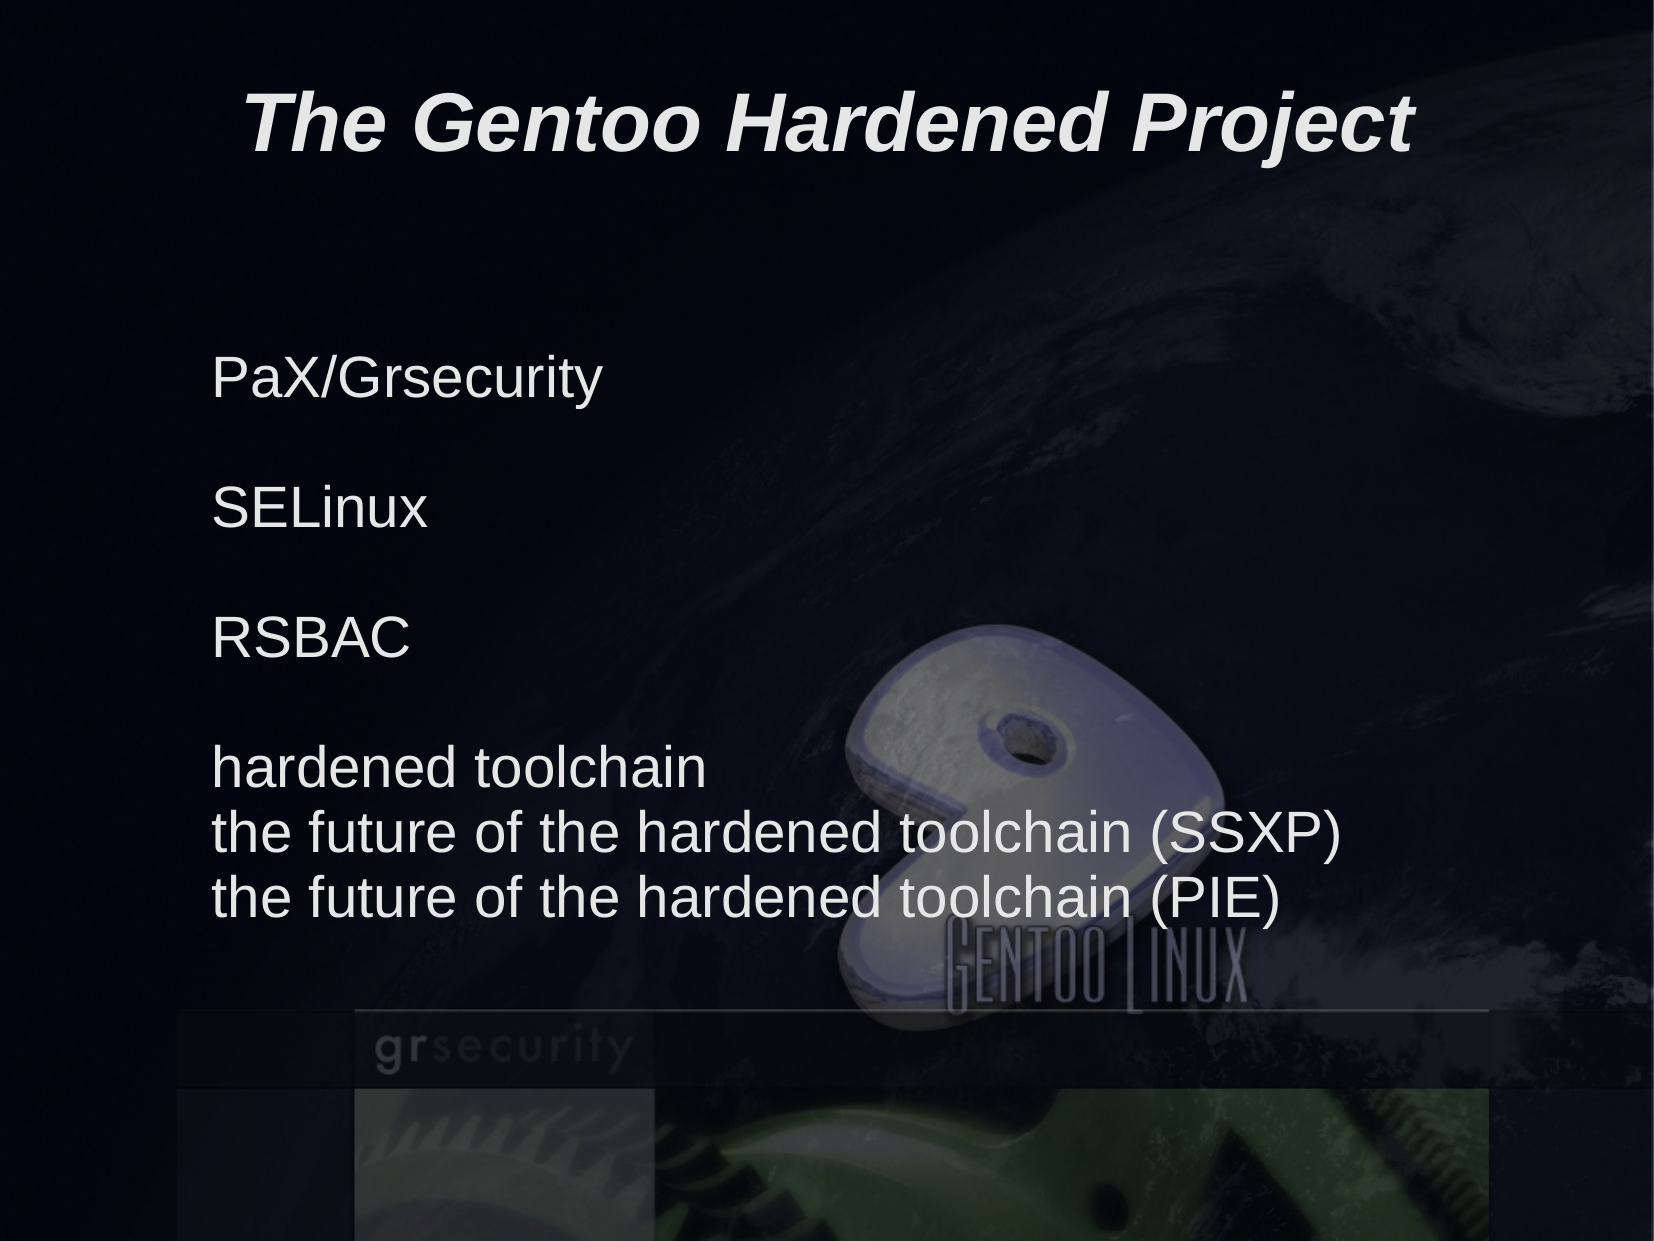

# The Gentoo Hardened Project
PaX/Grsecurity
SELinux
RSBAC
hardened toolchain
the future of the hardened toolchain (SSXP)
the future of the hardened toolchain (PIE)